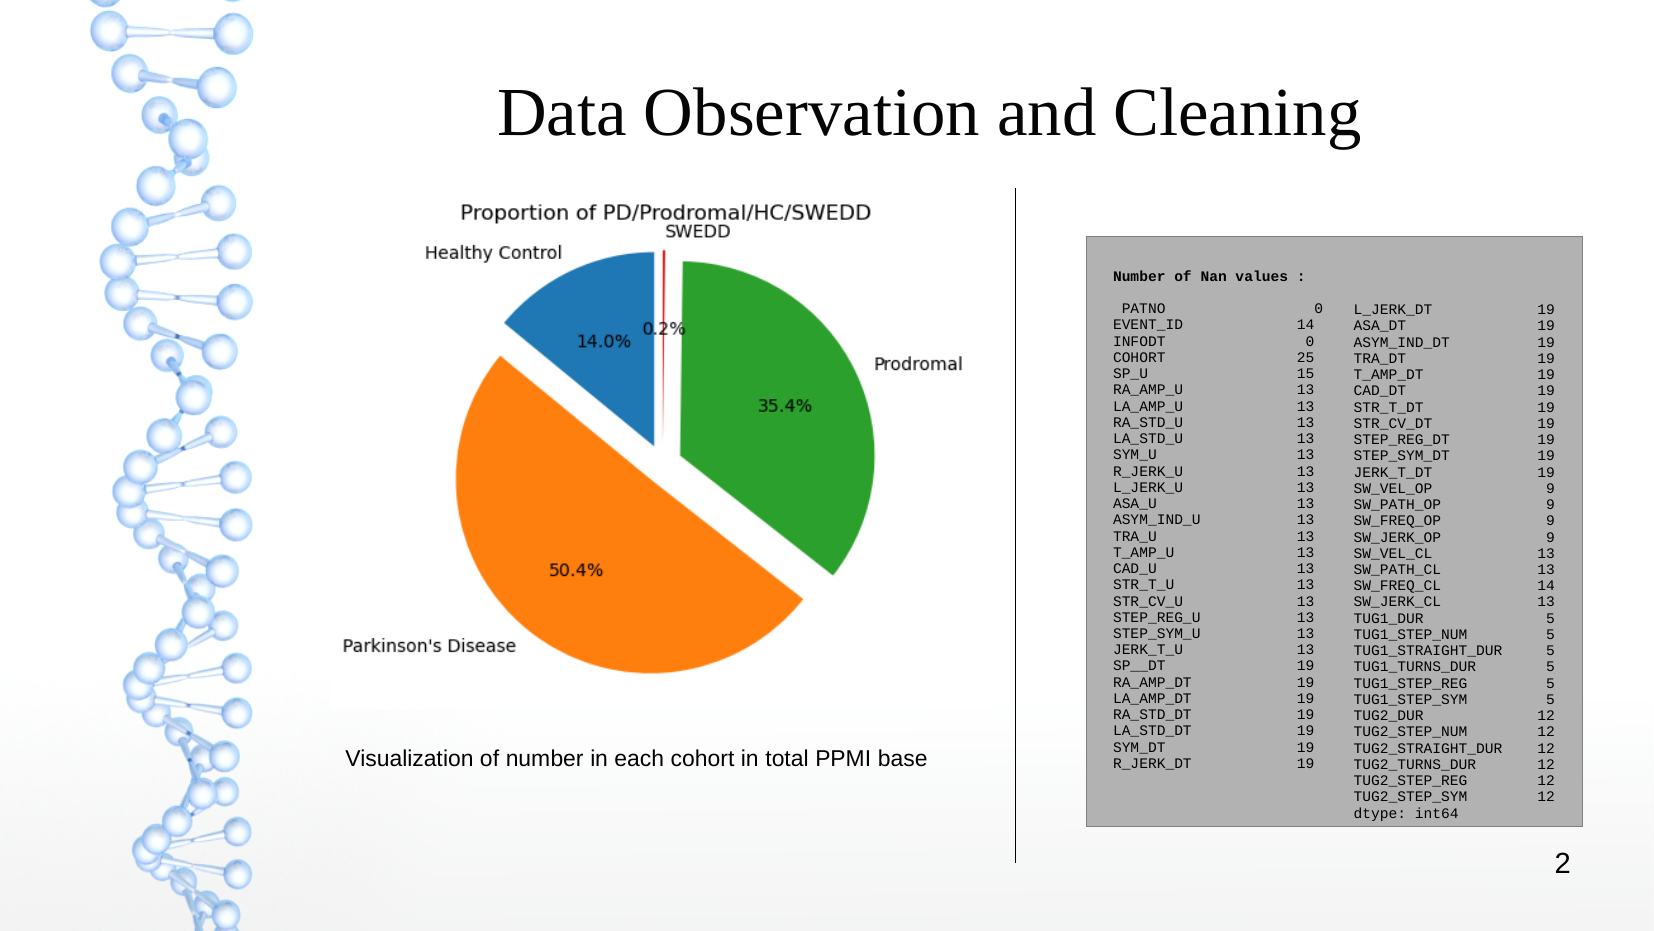

# Data Observation and Cleaning
Number of Nan values :
 PATNO 0
EVENT_ID 14
INFODT 0
COHORT 25
SP_U 15
RA_AMP_U 13
LA_AMP_U 13
RA_STD_U 13
LA_STD_U 13
SYM_U 13
R_JERK_U 13
L_JERK_U 13
ASA_U 13
ASYM_IND_U 13
TRA_U 13
T_AMP_U 13
CAD_U 13
STR_T_U 13
STR_CV_U 13
STEP_REG_U 13
STEP_SYM_U 13
JERK_T_U 13
SP__DT 19
RA_AMP_DT 19
LA_AMP_DT 19
RA_STD_DT 19
LA_STD_DT 19
SYM_DT 19
R_JERK_DT 19
L_JERK_DT 19
ASA_DT 19
ASYM_IND_DT 19
TRA_DT 19
T_AMP_DT 19
CAD_DT 19
STR_T_DT 19
STR_CV_DT 19
STEP_REG_DT 19
STEP_SYM_DT 19
JERK_T_DT 19
SW_VEL_OP 9
SW_PATH_OP 9
SW_FREQ_OP 9
SW_JERK_OP 9
SW_VEL_CL 13
SW_PATH_CL 13
SW_FREQ_CL 14
SW_JERK_CL 13
TUG1_DUR 5
TUG1_STEP_NUM 5
TUG1_STRAIGHT_DUR 5
TUG1_TURNS_DUR 5
TUG1_STEP_REG 5
TUG1_STEP_SYM 5
TUG2_DUR 12
TUG2_STEP_NUM 12
TUG2_STRAIGHT_DUR 12
TUG2_TURNS_DUR 12
TUG2_STEP_REG 12
TUG2_STEP_SYM 12
dtype: int64
Visualization of number in each cohort in total PPMI base
2